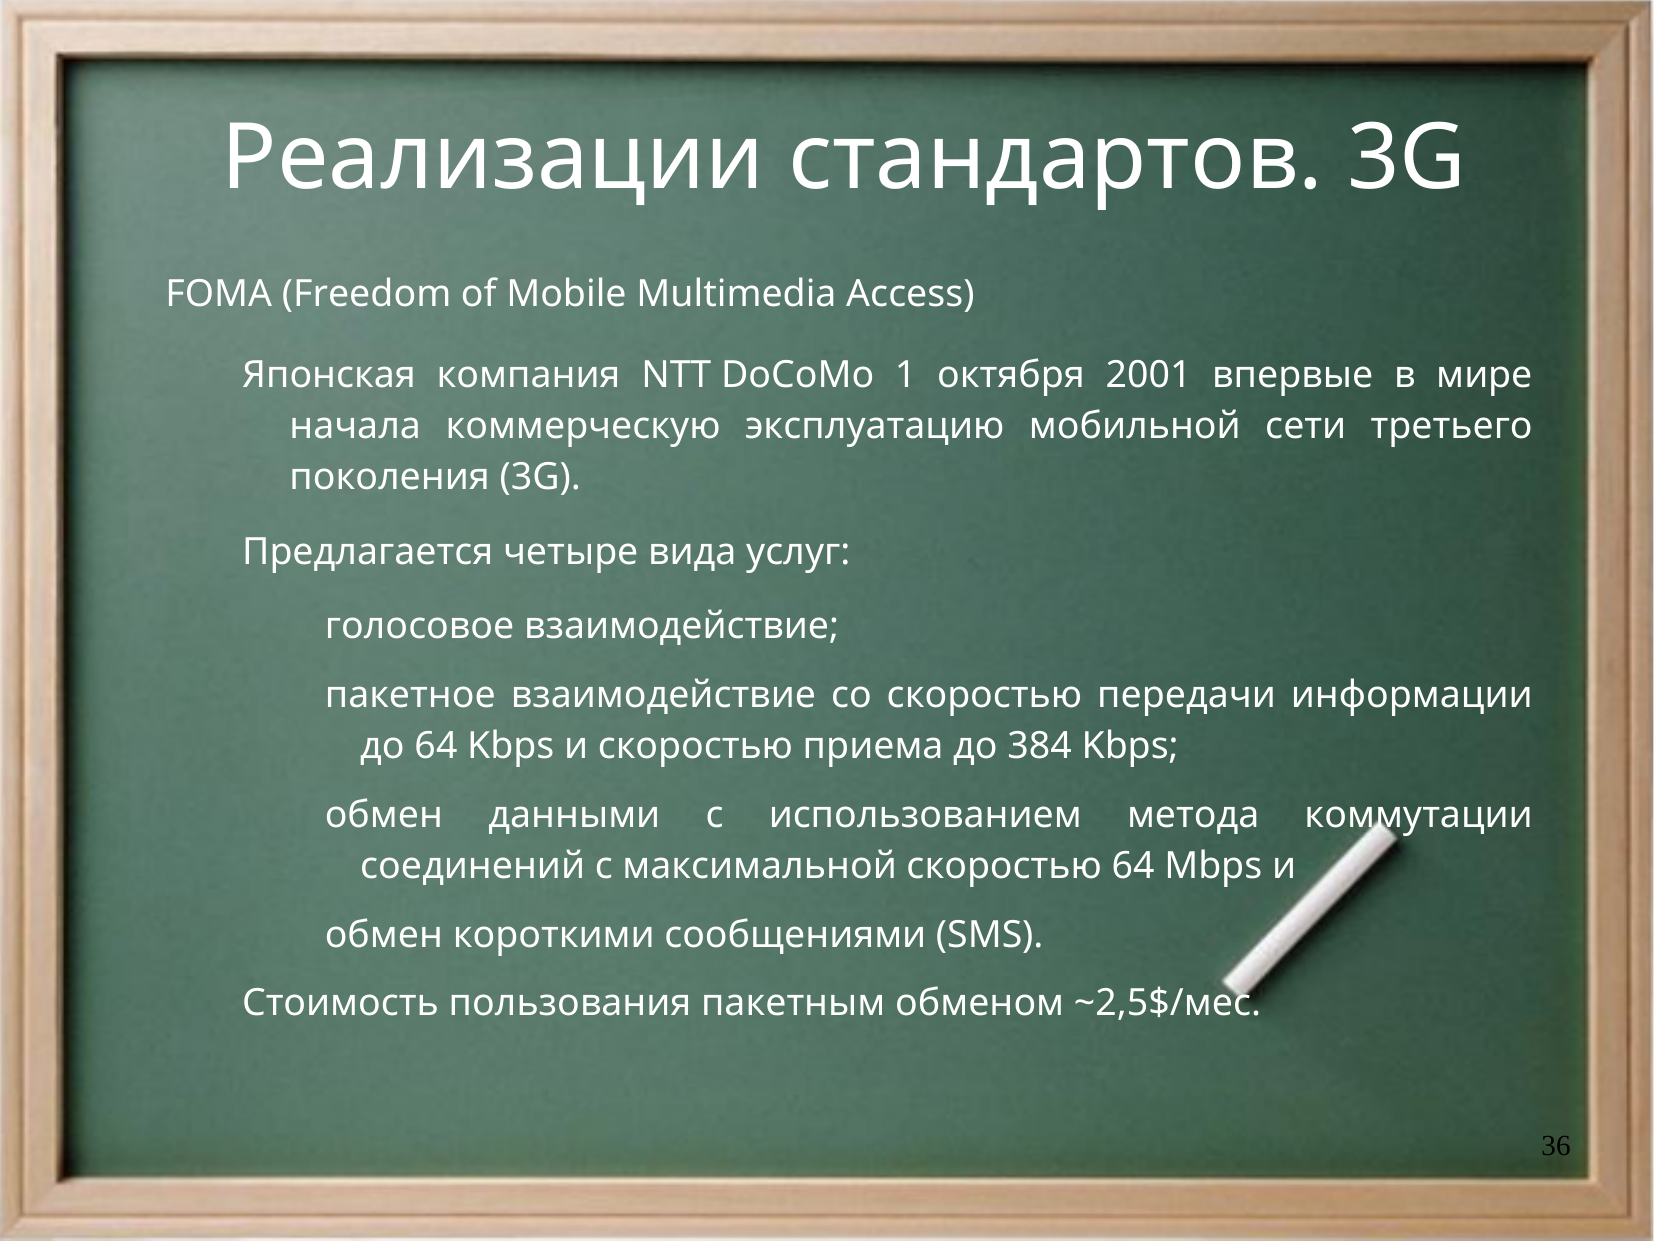

# Реализации стандартов. 3G
FOMA (Freedom of Mobile Multimedia Access)
Японская компания NTT DoCoMo 1 октября 2001 впервые в мире начала коммерческую эксплуатацию мобильной сети третьего поколения (3G).
Предлагается четыре вида услуг:
голосовое взаимодействие;
пакетное взаимодействие со скоростью передачи информации до 64 Kbps и скоростью приема до 384 Kbps;
обмен данными с использованием метода коммутации соединений с максимальной скоростью 64 Mbps и
обмен короткими сообщениями (SMS).
Стоимость пользования пакетным обменом ~2,5$/мес.
36